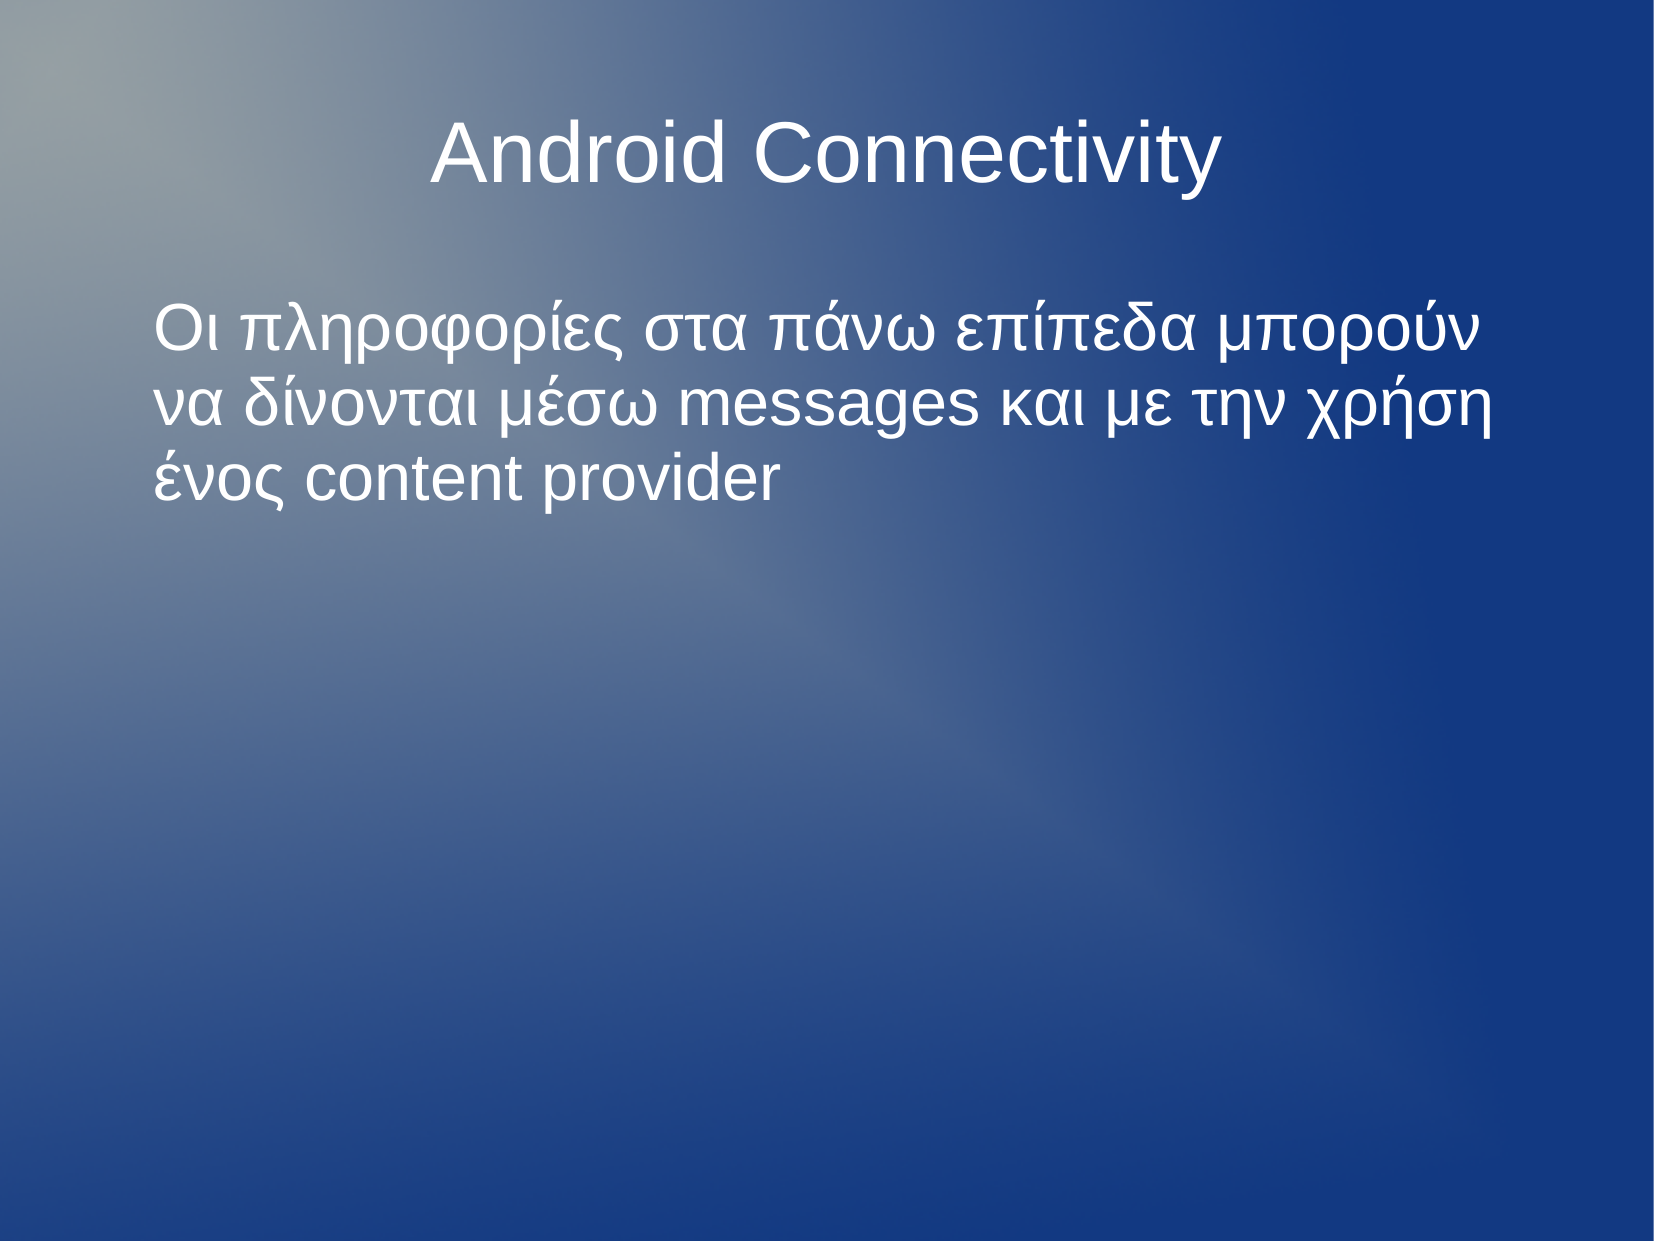

# Android Connectivity
Οι πληροφορίες στα πάνω επίπεδα μπορούν να δίνονται μέσω messages και με την χρήση ένος content provider